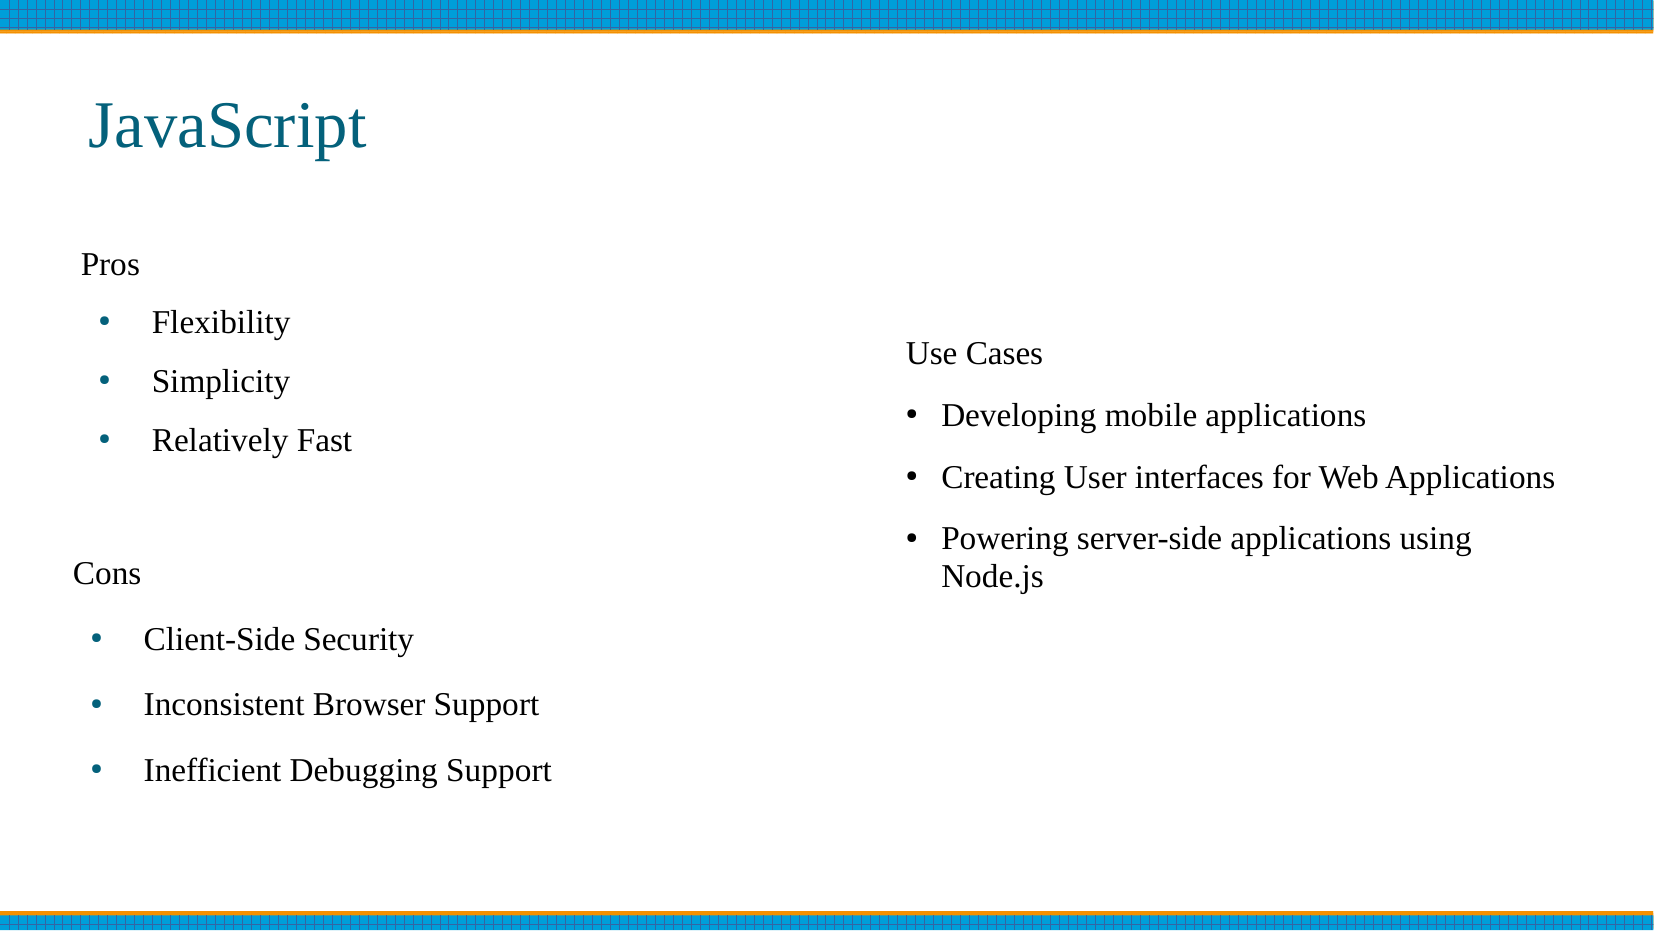

# JavaScript
Pros
Flexibility
Simplicity
Relatively Fast
Use Cases
Developing mobile applications
Creating User interfaces for Web Applications
Powering server-side applications using Node.js
Cons
Client-Side Security
Inconsistent Browser Support
Inefficient Debugging Support